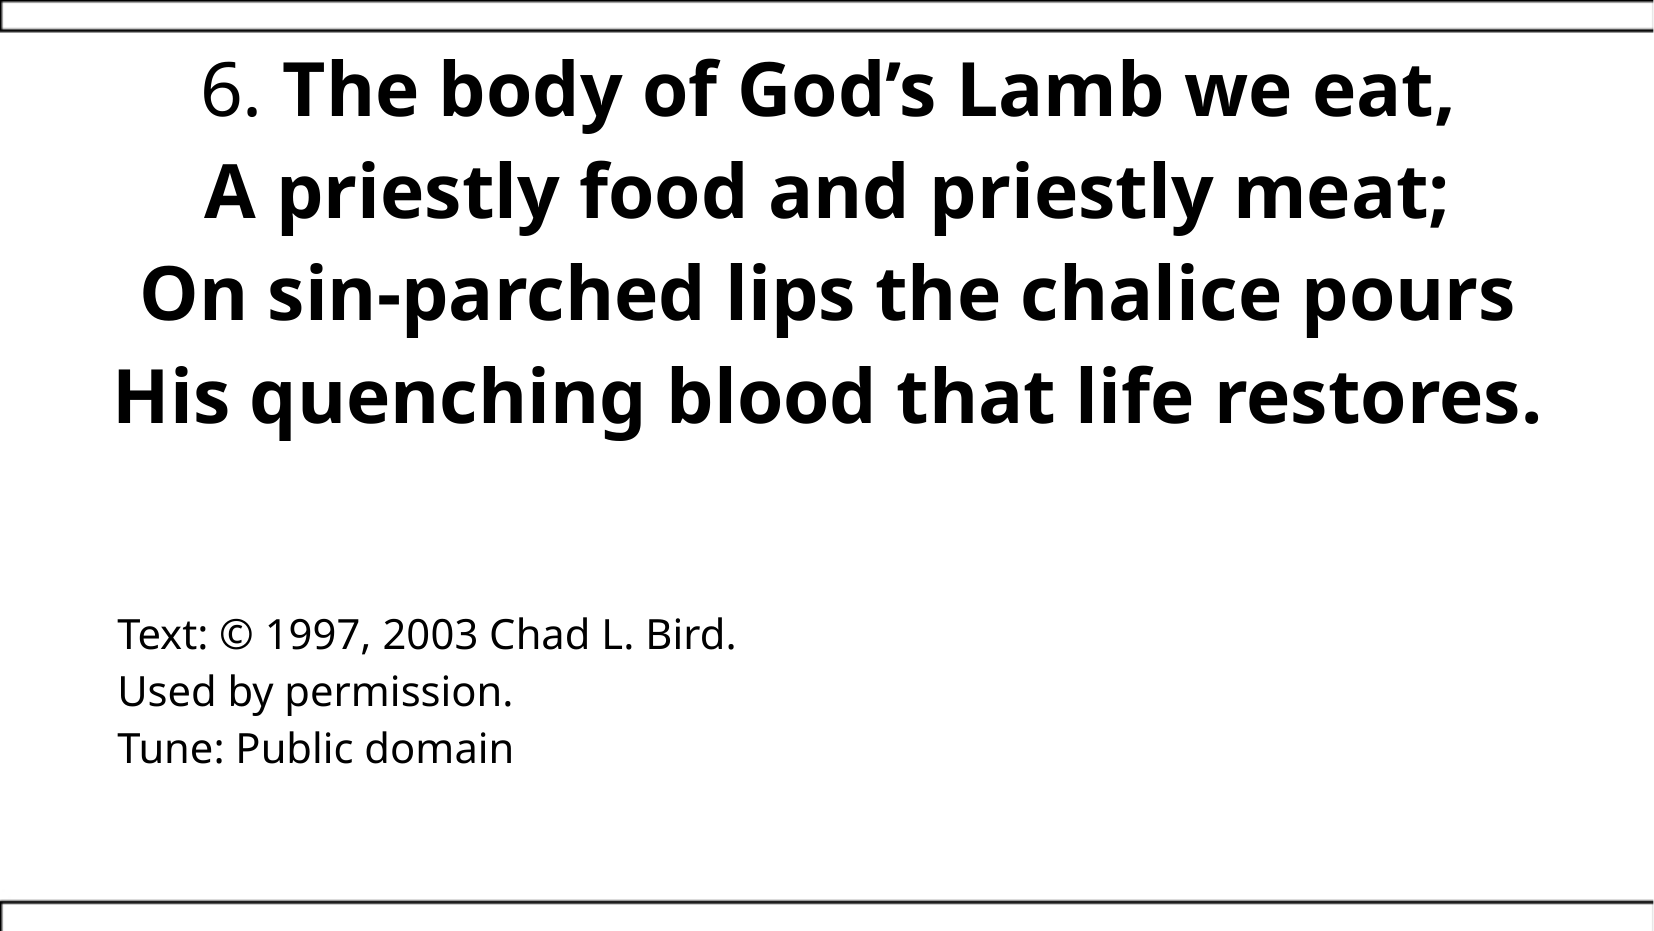

6. The body of God’s Lamb we eat,
A priestly food and priestly meat;
On sin-parched lips the chalice pours
His quenching blood that life restores.
 Text: © 1997, 2003 Chad L. Bird.
 Used by permission.
 Tune: Public domain